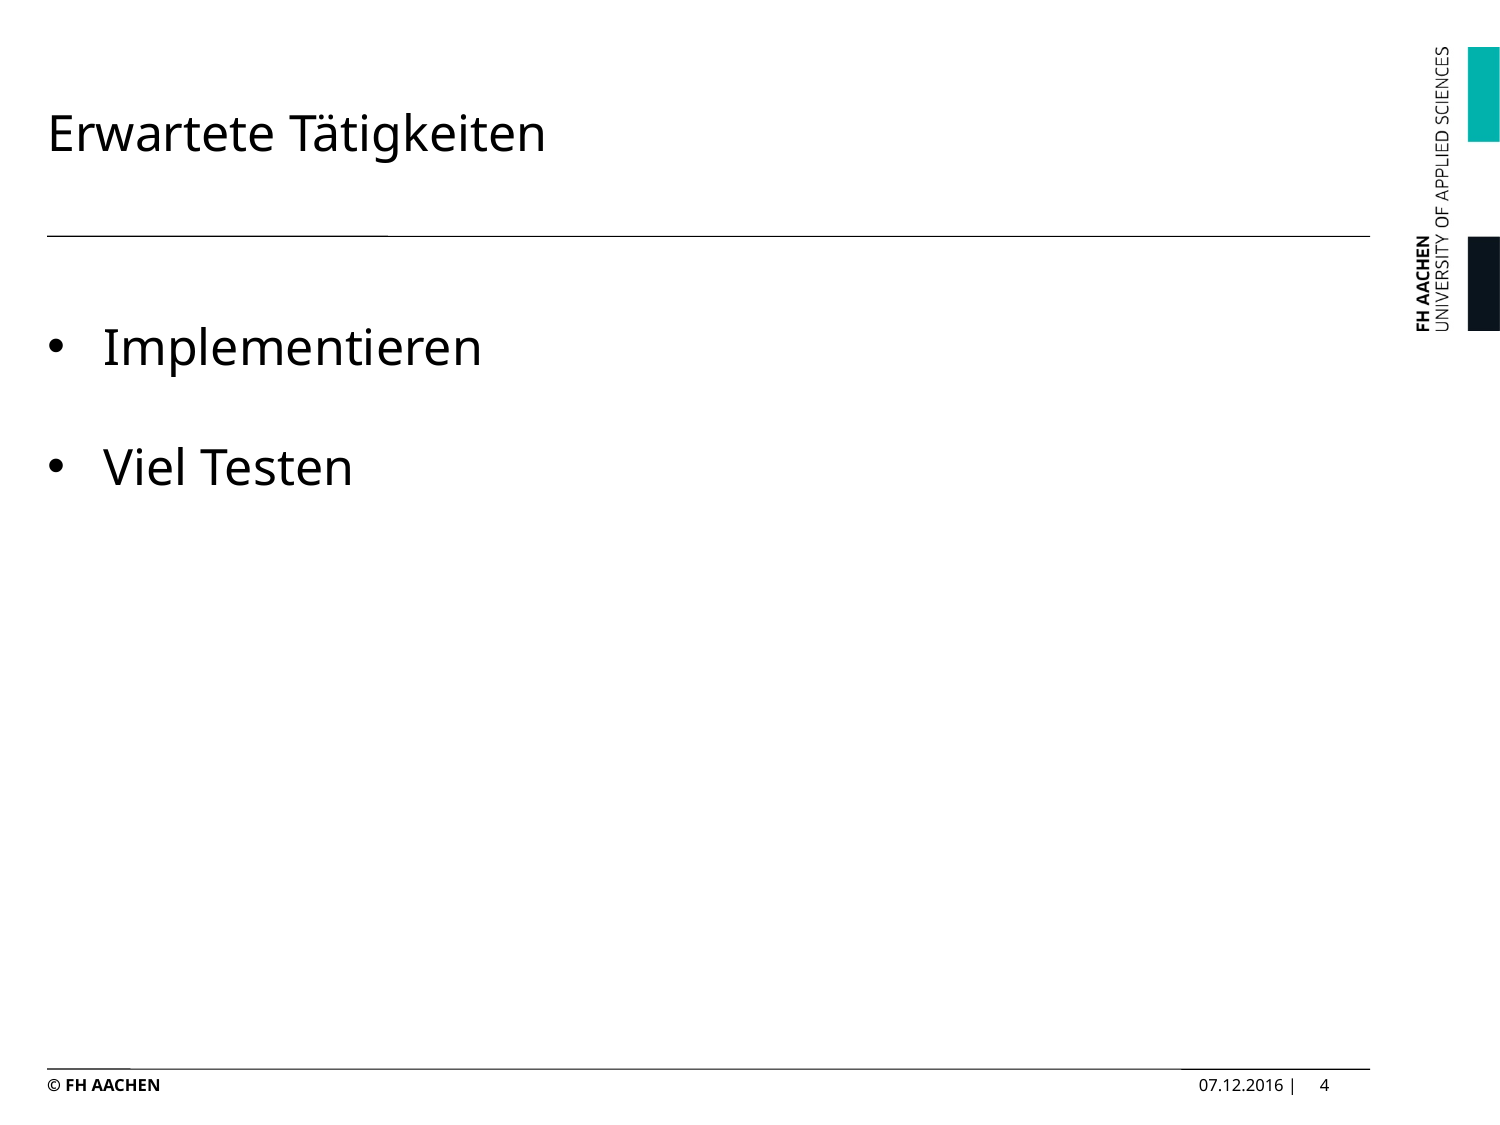

# Erwartete Tätigkeiten
Implementieren
Viel Testen
© FH AACHEN
07.12.2016 |